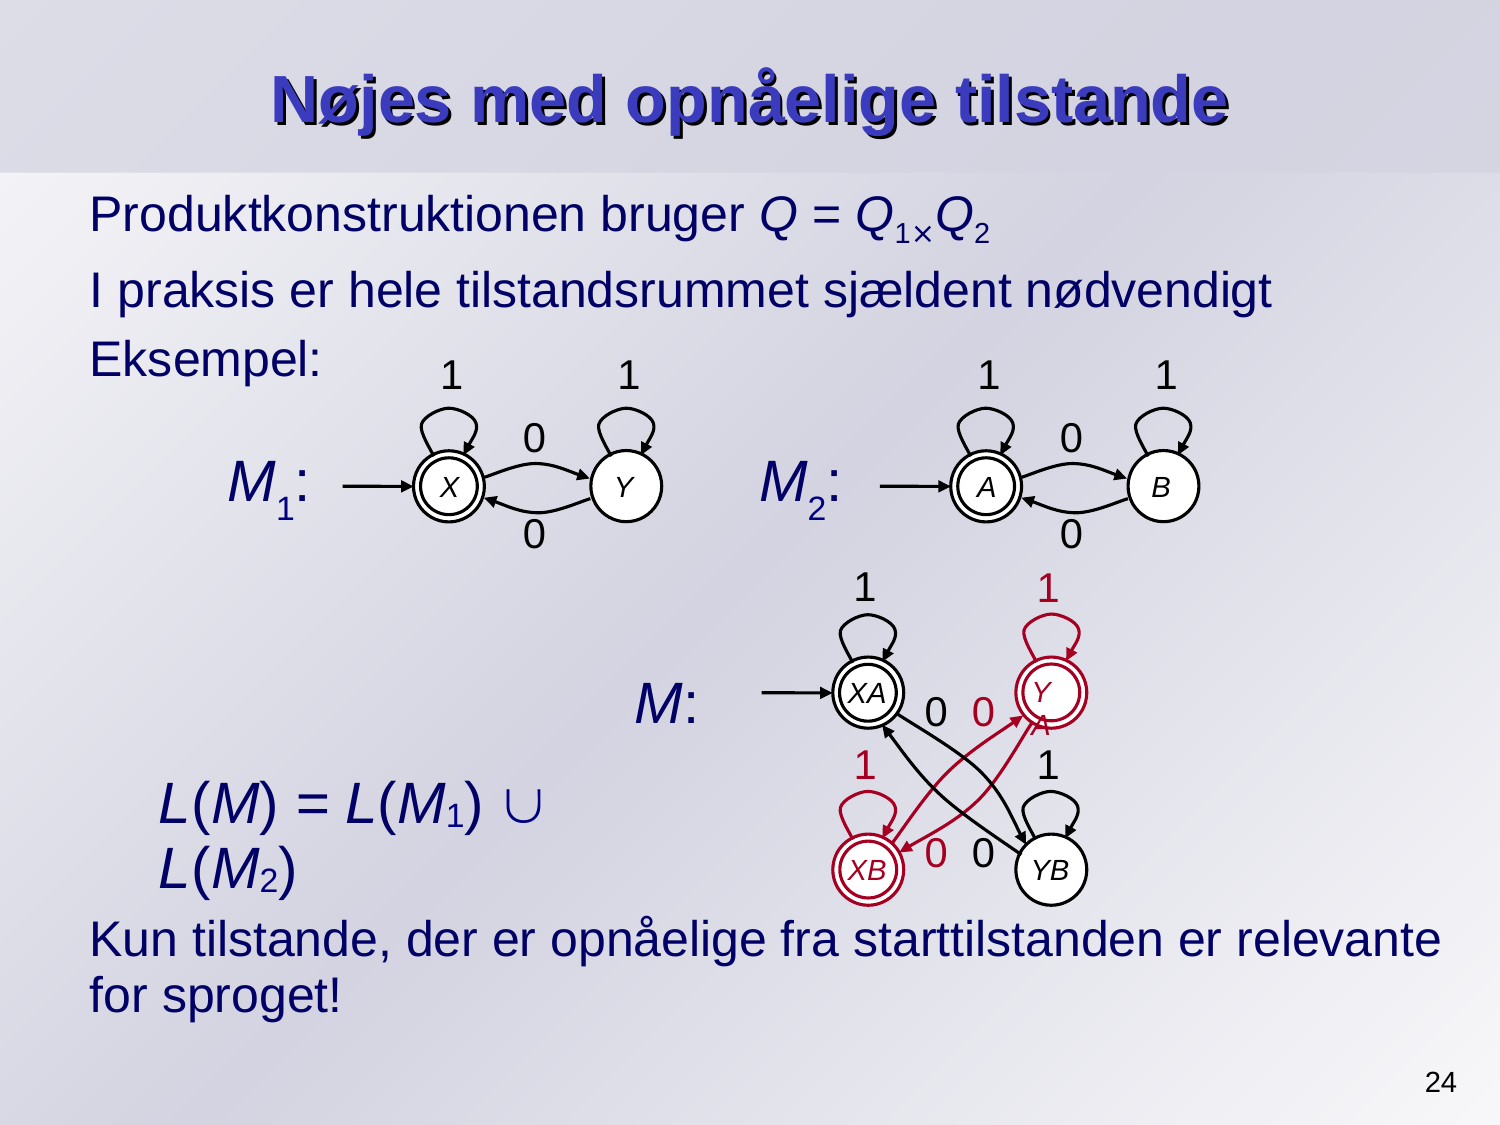

Nøjes med opnåelige tilstande
# Produktkonstruktionen bruger Q = Q1⨯Q2
I praksis er hele tilstandsrummet sjældent nødvendigt
Eksempel:
Kun tilstande, der er opnåelige fra starttilstanden er relevante for sproget!
1
1
0
X
Y
0
1
1
0
A
B
0
M1:
M2:
1
1
YA
XA
0
0
1
1
0
0
XB
YB
M:
L(M) = L(M1) ∪ L(M2)
24
?